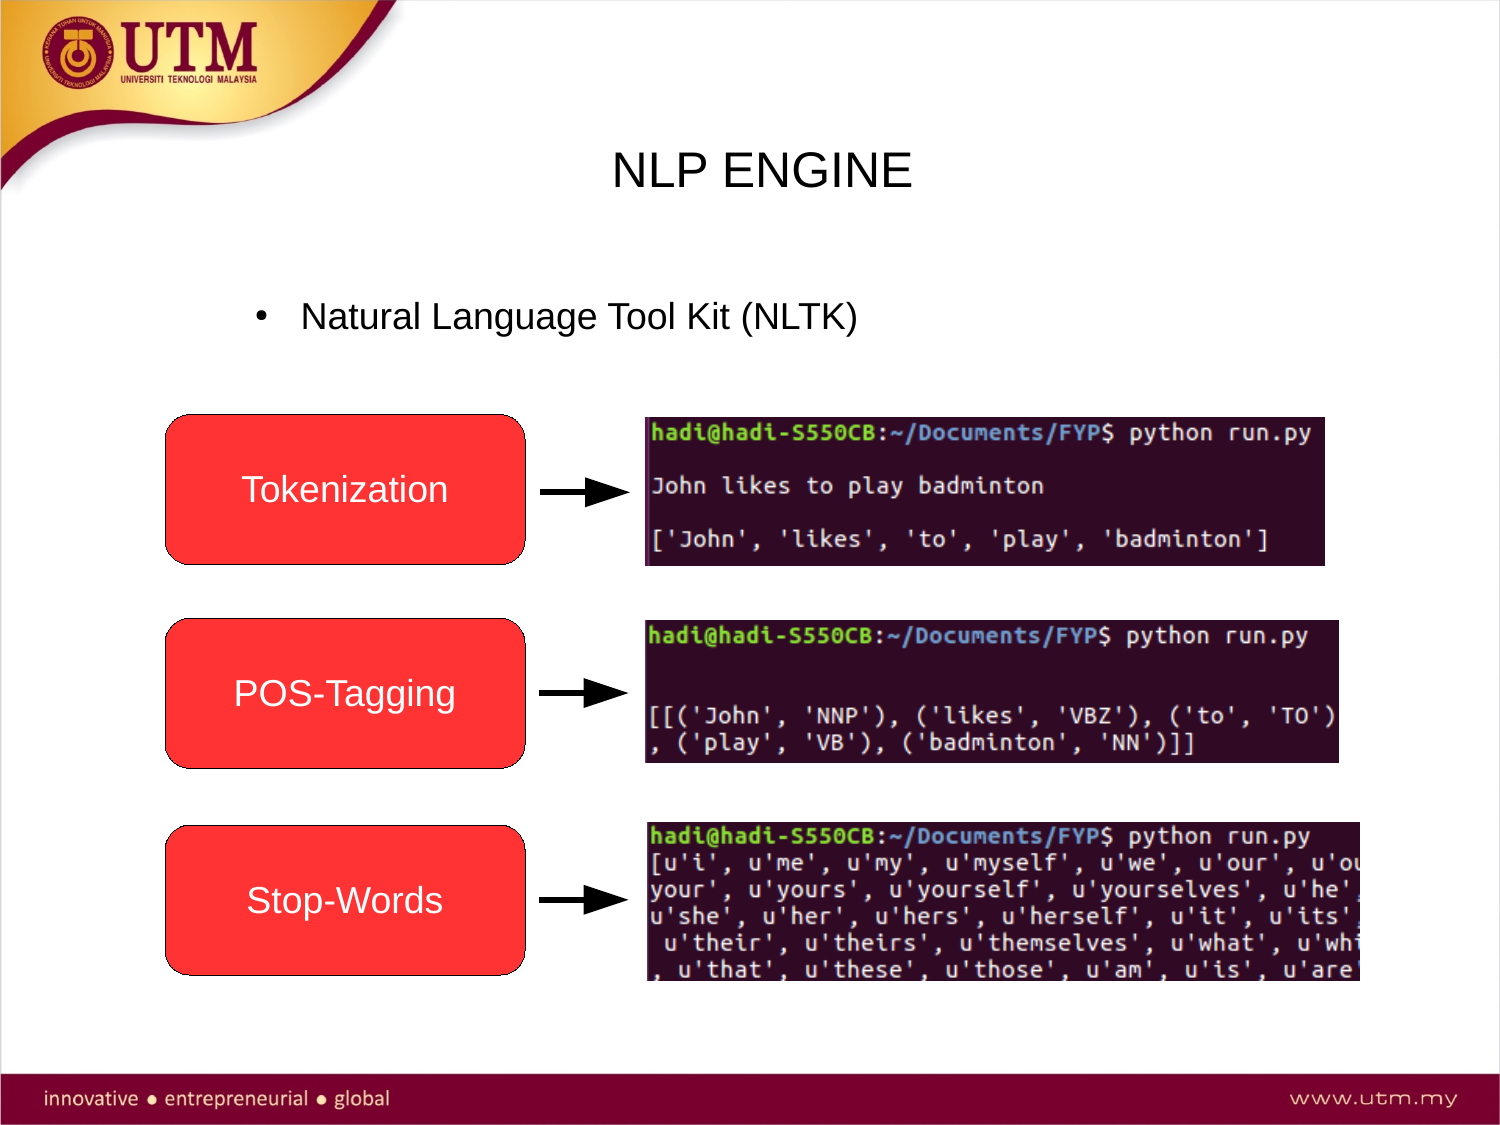

NLP ENGINE
 Natural Language Tool Kit (NLTK)
Tokenization
POS-Tagging
Stop-Words